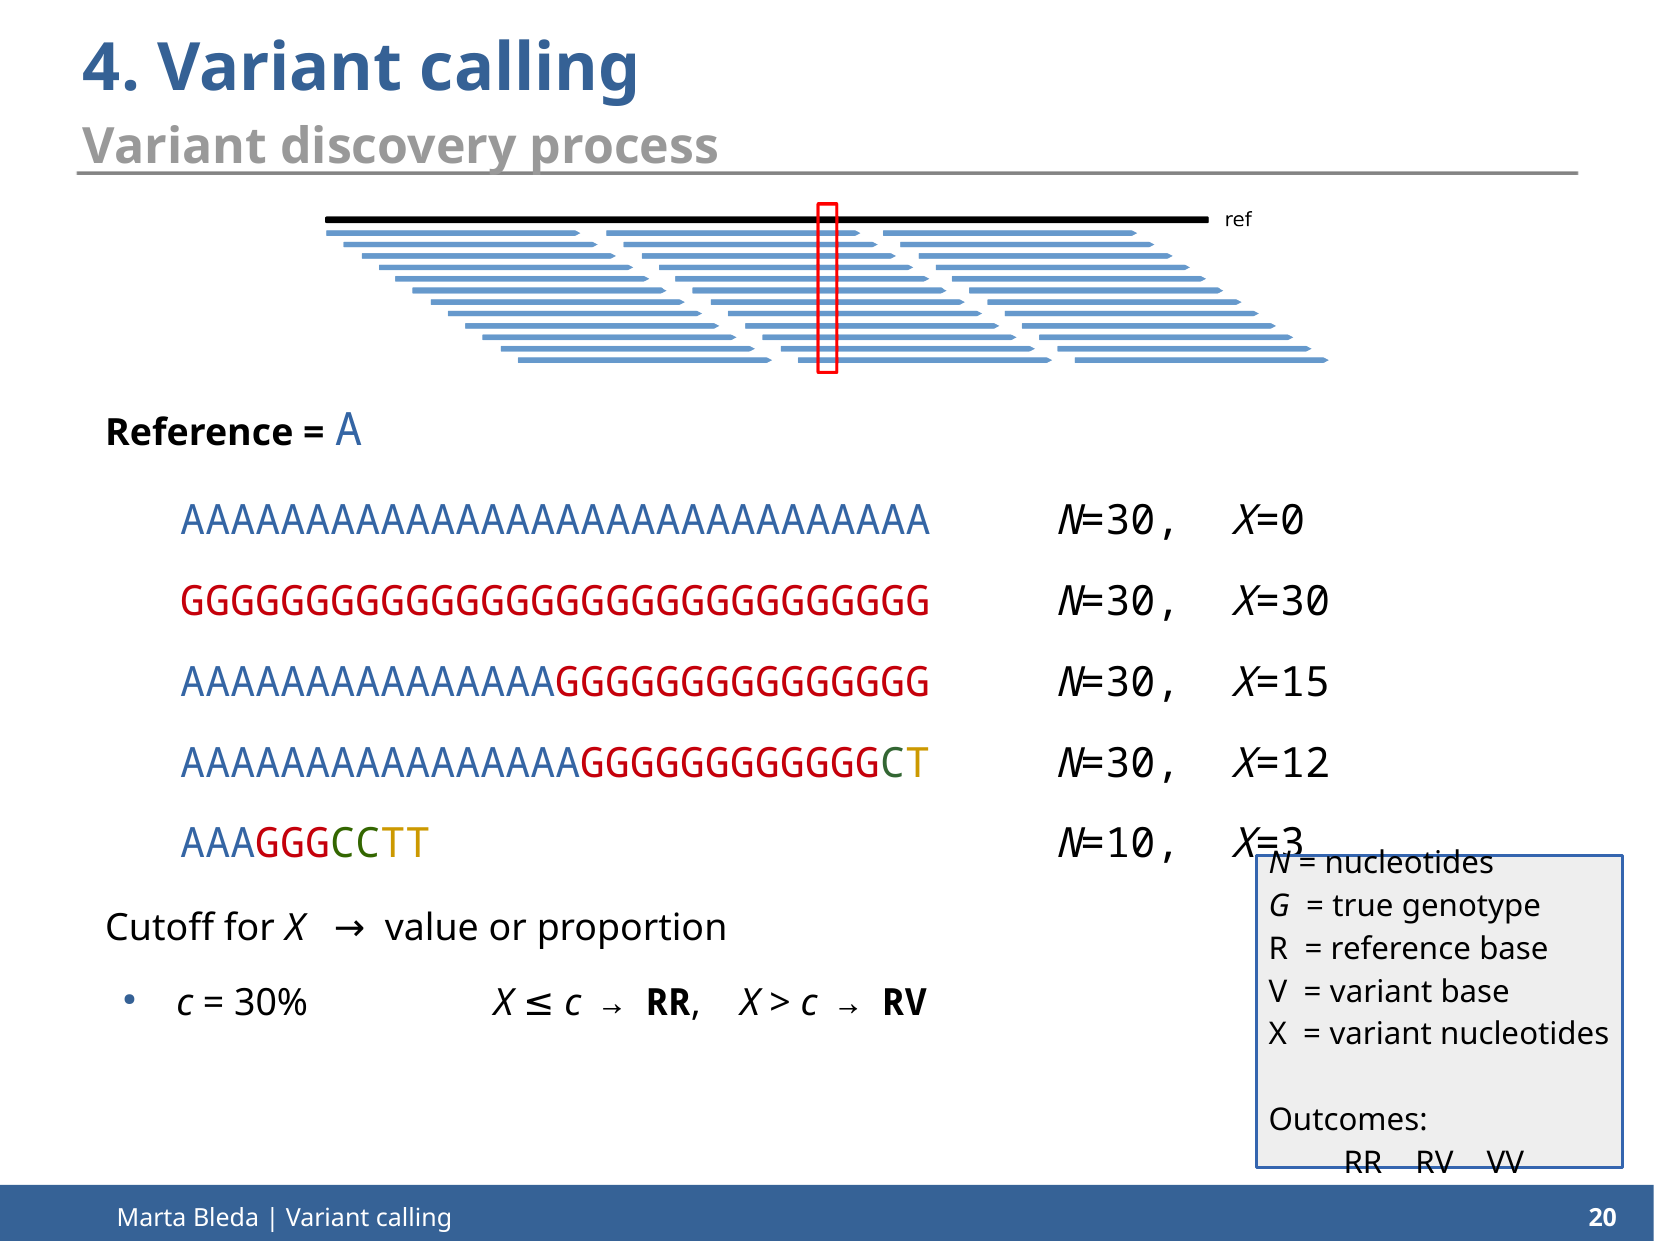

4. Variant calling
Variant discovery process
# Reference = A
 AAAAAAAAAAAAAAAAAAAAAAAAAAAAAA N=30, X=0
 GGGGGGGGGGGGGGGGGGGGGGGGGGGGGG N=30, X=30
 AAAAAAAAAAAAAAAGGGGGGGGGGGGGGG N=30, X=15
 AAAAAAAAAAAAAAAAGGGGGGGGGGGGCT N=30, X=12
 AAAGGGCCTT N=10, X=3
Cutoff for X → value or proportion
c = 30% X ≤ c → RR, X > c → RV
N = nucleotides
G = true genotype
R = reference base
V = variant base
X = variant nucleotides
Outcomes:
	RR RV VV
Marta Bleda | Variant calling
20